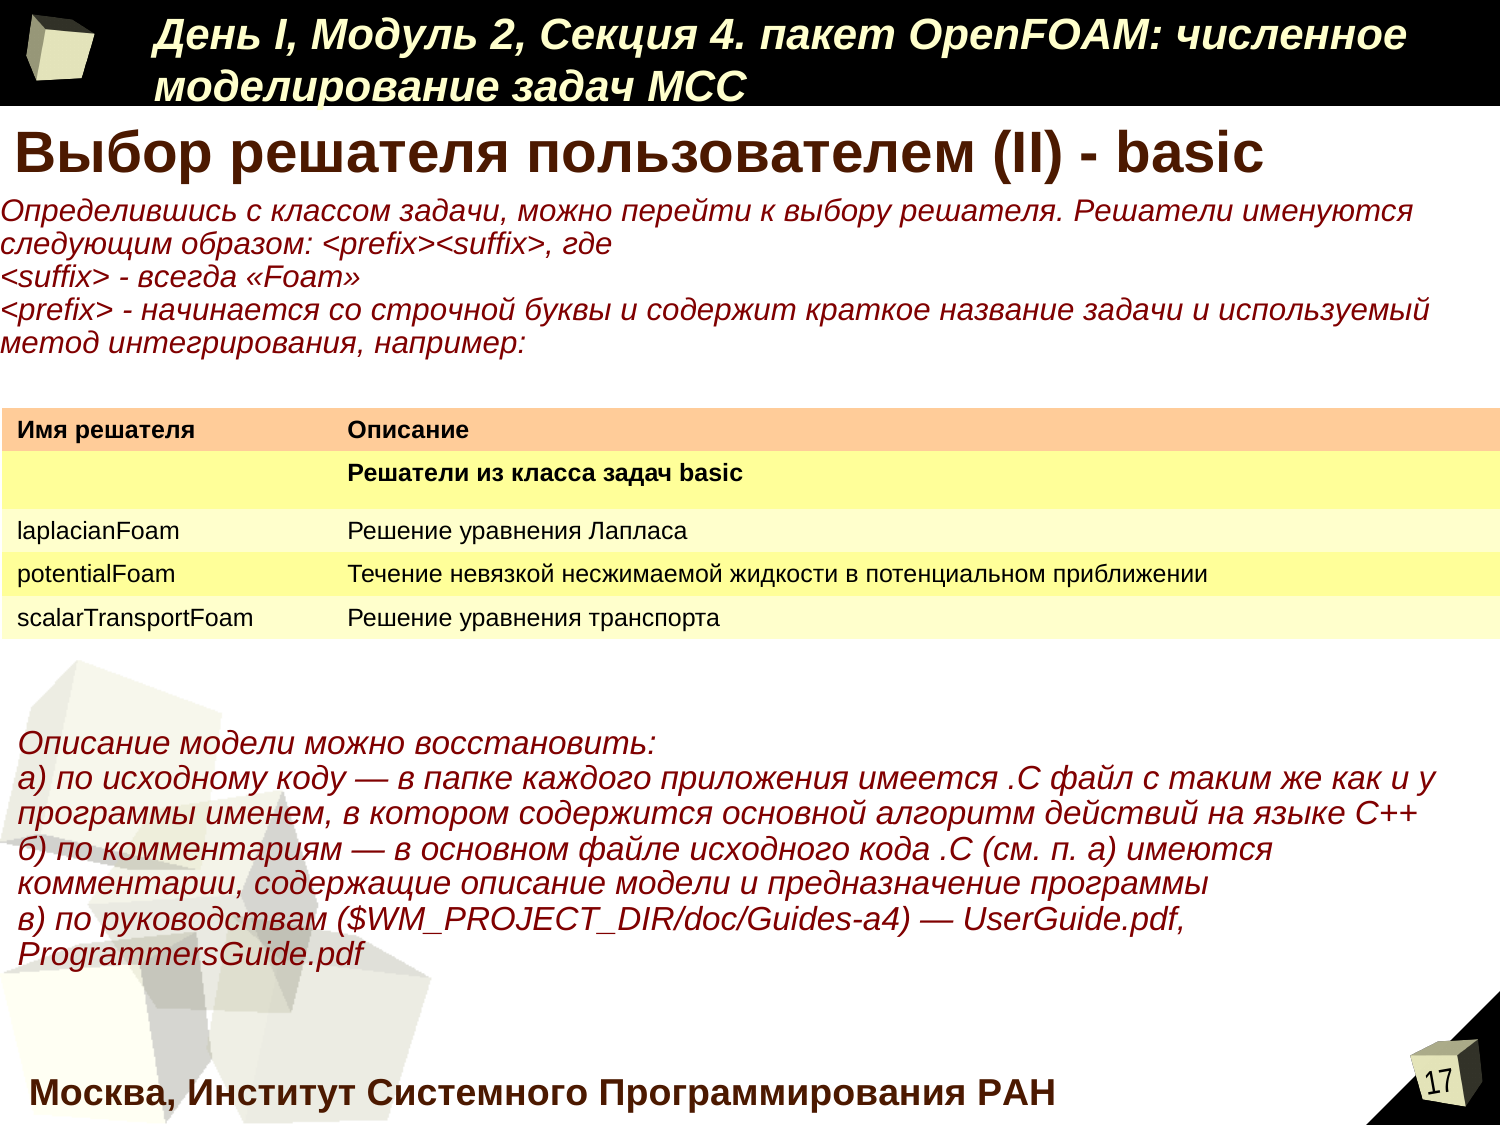

#
Выбор решателя пользователем (II) - basic
Определившись с классом задачи, можно перейти к выбору решателя. Решатели именуются следующим образом: <prefix><suffix>, где
<suffix> - всегда «Foam»
<prefix> - начинается со строчной буквы и содержит краткое название задачи и используемый метод интегрирования, например:
| Имя решателя | Описание |
| --- | --- |
| | Решатели из класса задач basic |
| laplacianFoam | Решение уравнения Лапласа |
| potentialFoam | Течение невязкой несжимаемой жидкости в потенциальном приближении |
| scalarTransportFoam | Решение уравнения транспорта |
Описание модели можно восстановить:
а) по исходному коду — в папке каждого приложения имеется .C файл с таким же как и у программы именем, в котором содержится основной алгоритм действий на языке C++
б) по комментариям — в основном файле исходного кода .C (см. п. а) имеются комментарии, содержащие описание модели и предназначение программы
в) по руководствам ($WM_PROJECT_DIR/doc/Guides-a4) — UserGuide.pdf, ProgrammersGuide.pdf